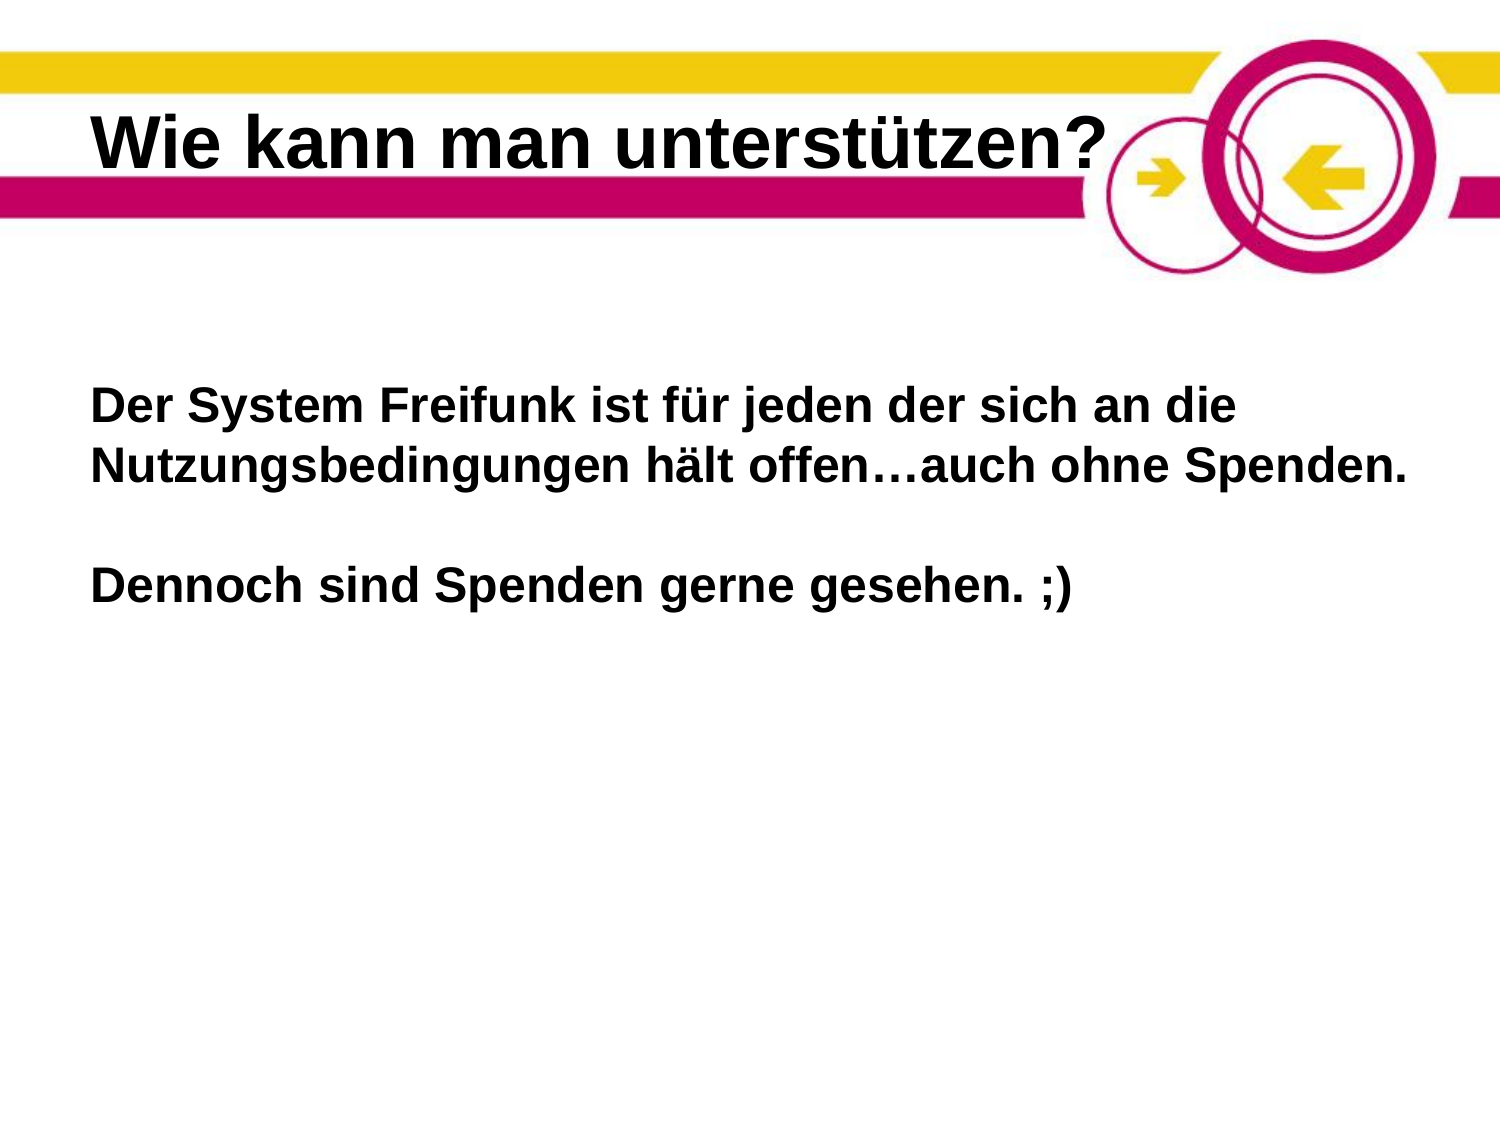

Wie kann man unterstützen?
Der System Freifunk ist für jeden der sich an die Nutzungsbedingungen hält offen…auch ohne Spenden.
Dennoch sind Spenden gerne gesehen. ;)